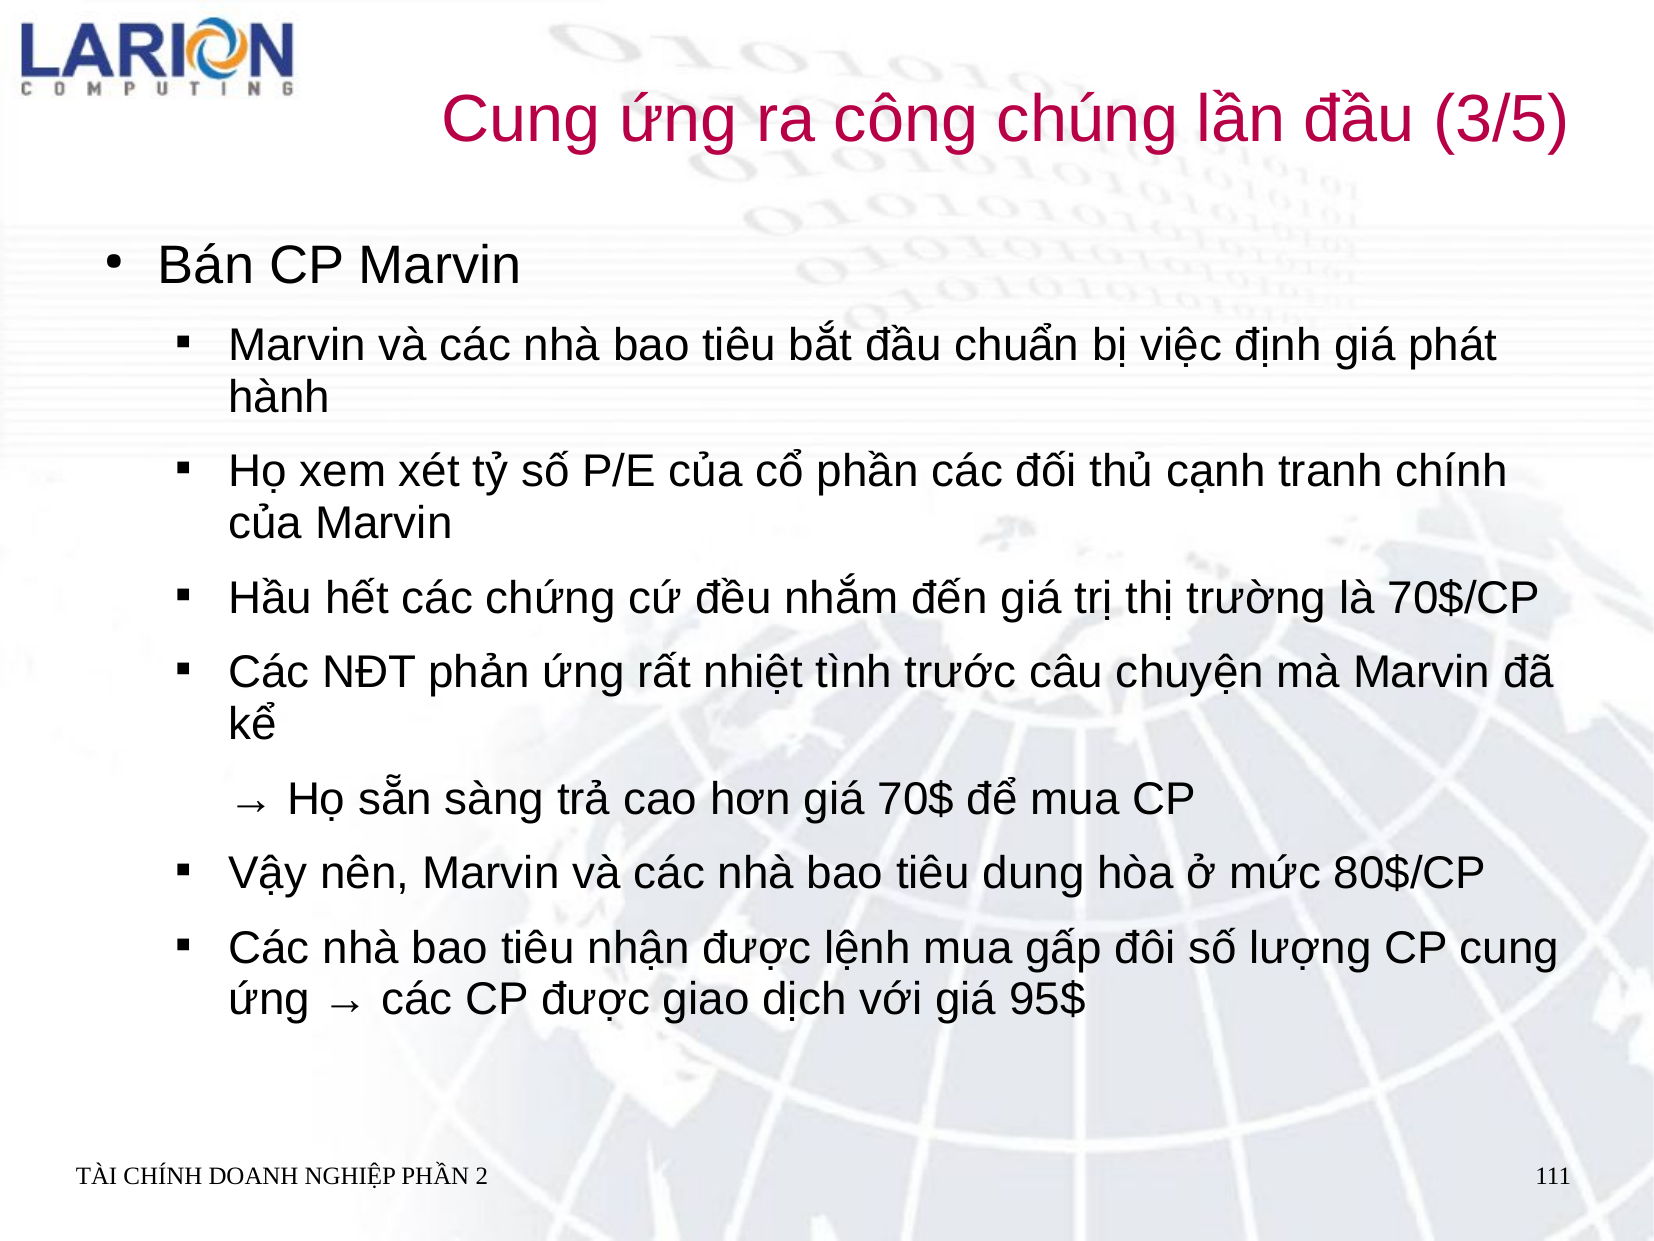

# Cung ứng ra công chúng lần đầu (3/5)
Bán CP Marvin
Marvin và các nhà bao tiêu bắt đầu chuẩn bị việc định giá phát hành
Họ xem xét tỷ số P/E của cổ phần các đối thủ cạnh tranh chính của Marvin
Hầu hết các chứng cứ đều nhắm đến giá trị thị trường là 70$/CP
Các NĐT phản ứng rất nhiệt tình trước câu chuyện mà Marvin đã kể
→ Họ sẵn sàng trả cao hơn giá 70$ để mua CP
Vậy nên, Marvin và các nhà bao tiêu dung hòa ở mức 80$/CP
Các nhà bao tiêu nhận được lệnh mua gấp đôi số lượng CP cung ứng → các CP được giao dịch với giá 95$
TÀI CHÍNH DOANH NGHIỆP PHẦN 2
111